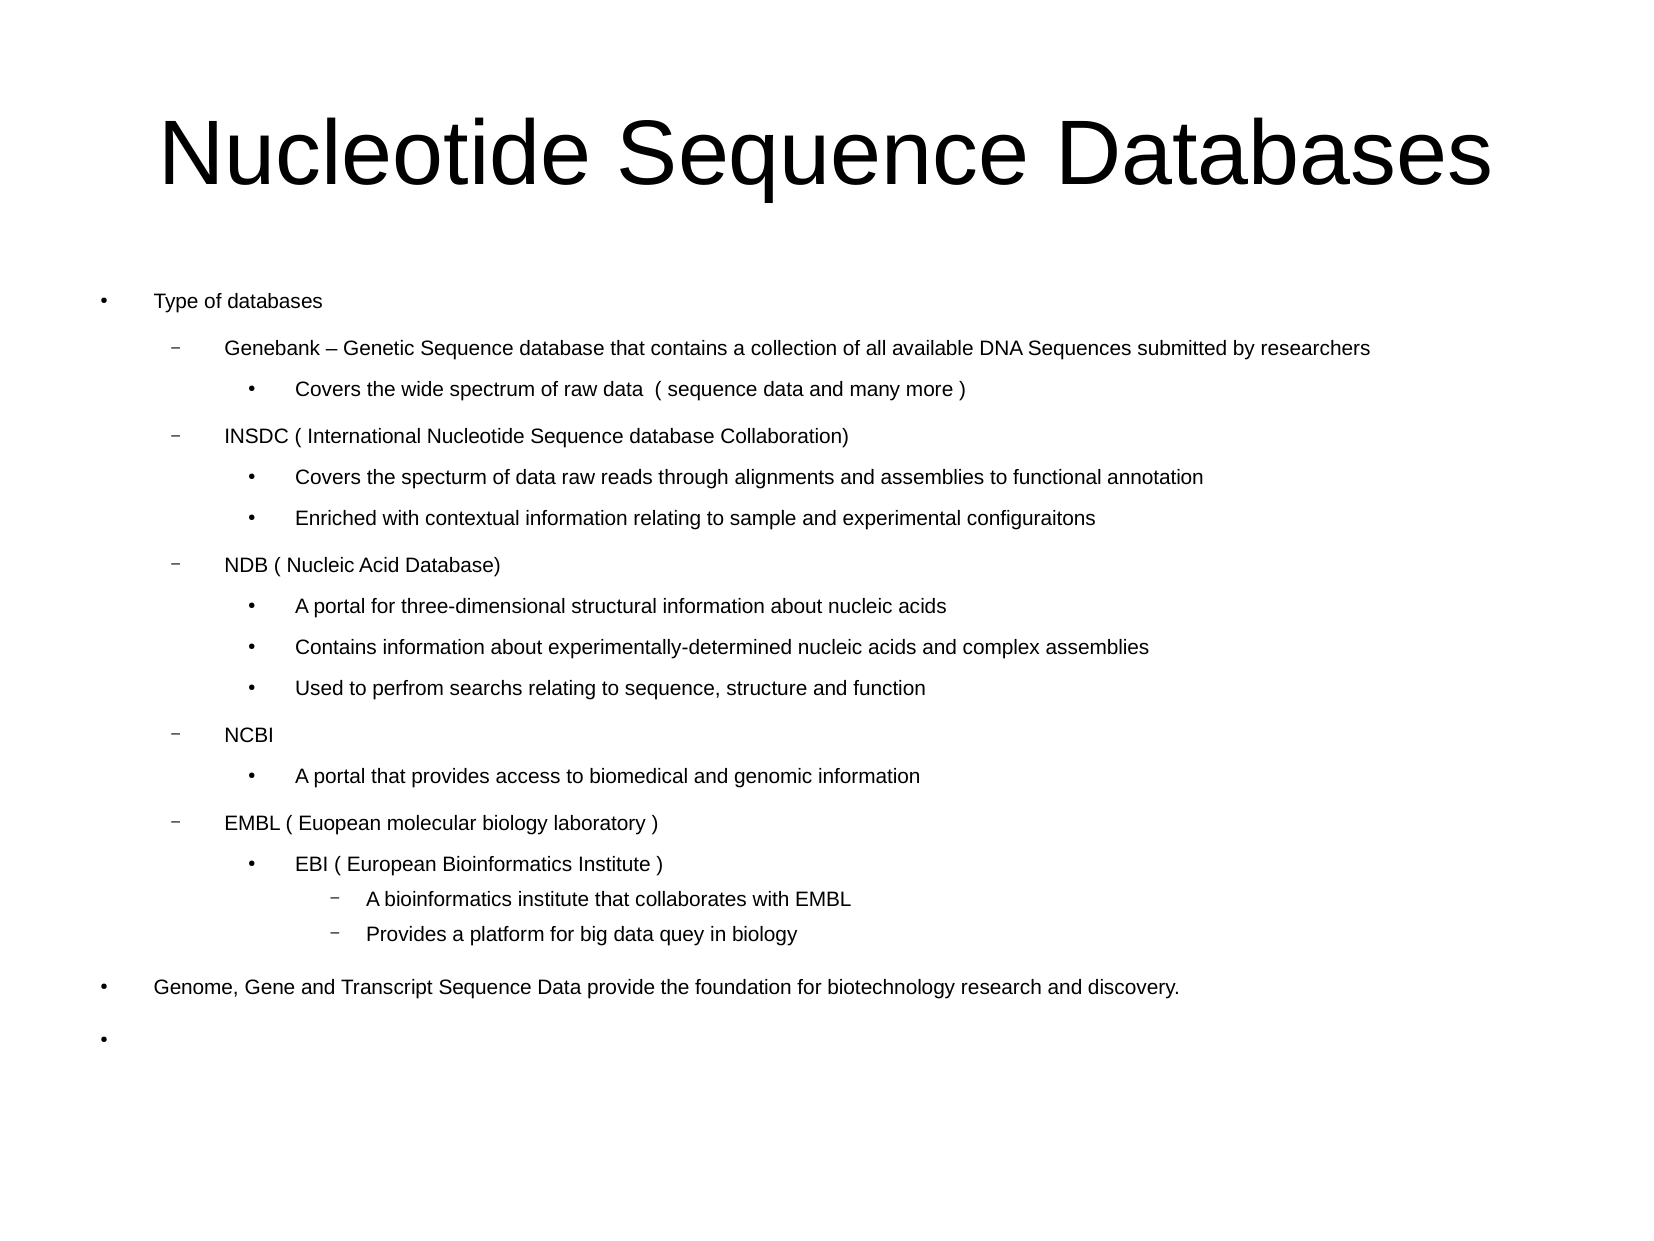

# Nucleotide Sequence Databases
Type of databases
Genebank – Genetic Sequence database that contains a collection of all available DNA Sequences submitted by researchers
Covers the wide spectrum of raw data ( sequence data and many more )
INSDC ( International Nucleotide Sequence database Collaboration)
Covers the specturm of data raw reads through alignments and assemblies to functional annotation
Enriched with contextual information relating to sample and experimental configuraitons
NDB ( Nucleic Acid Database)
A portal for three-dimensional structural information about nucleic acids
Contains information about experimentally-determined nucleic acids and complex assemblies
Used to perfrom searchs relating to sequence, structure and function
NCBI
A portal that provides access to biomedical and genomic information
EMBL ( Euopean molecular biology laboratory )
EBI ( European Bioinformatics Institute )
A bioinformatics institute that collaborates with EMBL
Provides a platform for big data quey in biology
Genome, Gene and Transcript Sequence Data provide the foundation for biotechnology research and discovery.